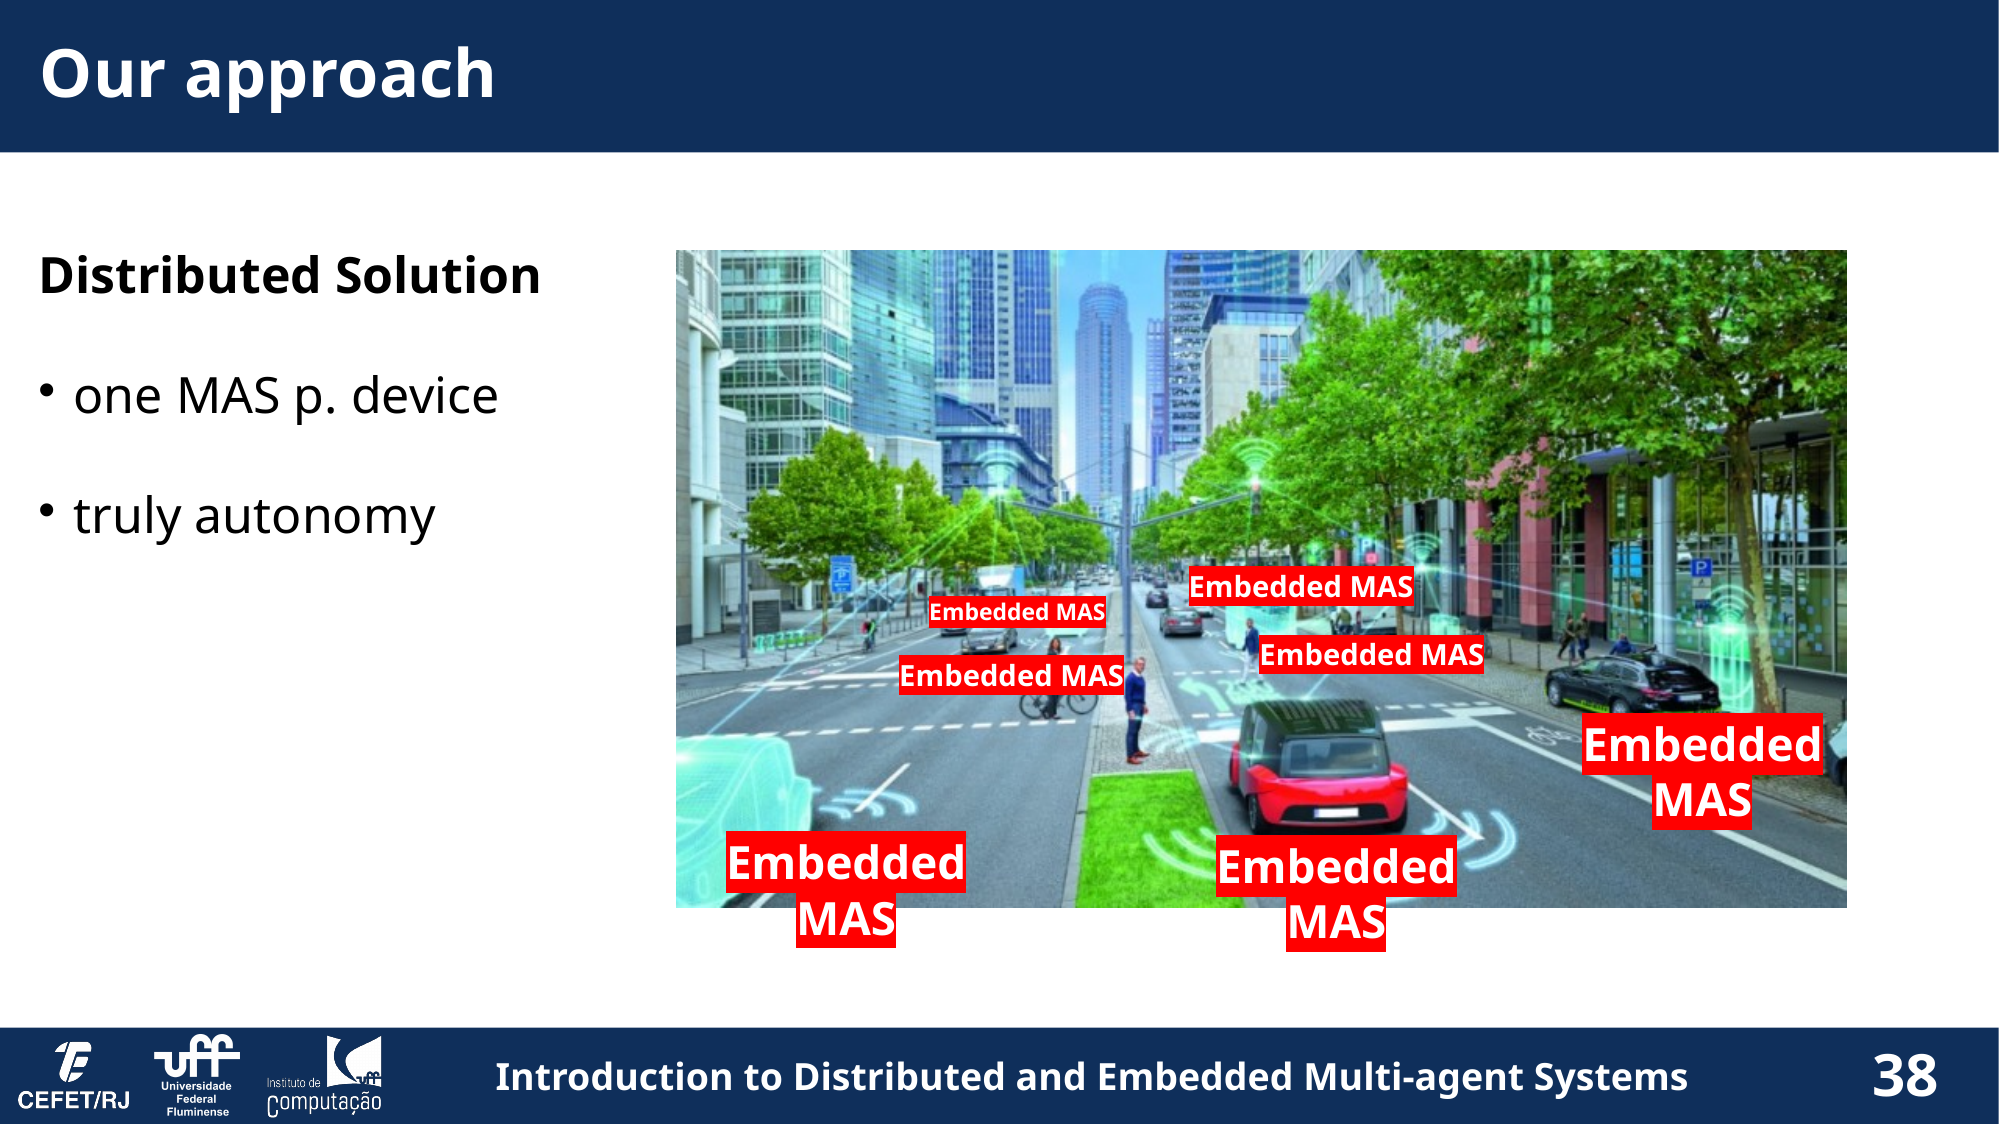

Our approach
Distributed Solution
one MAS p. device
truly autonomy
Embedded MAS
Embedded MAS
Embedded MAS
Embedded MAS
Embedded MAS
Embedded MAS
Embedded MAS